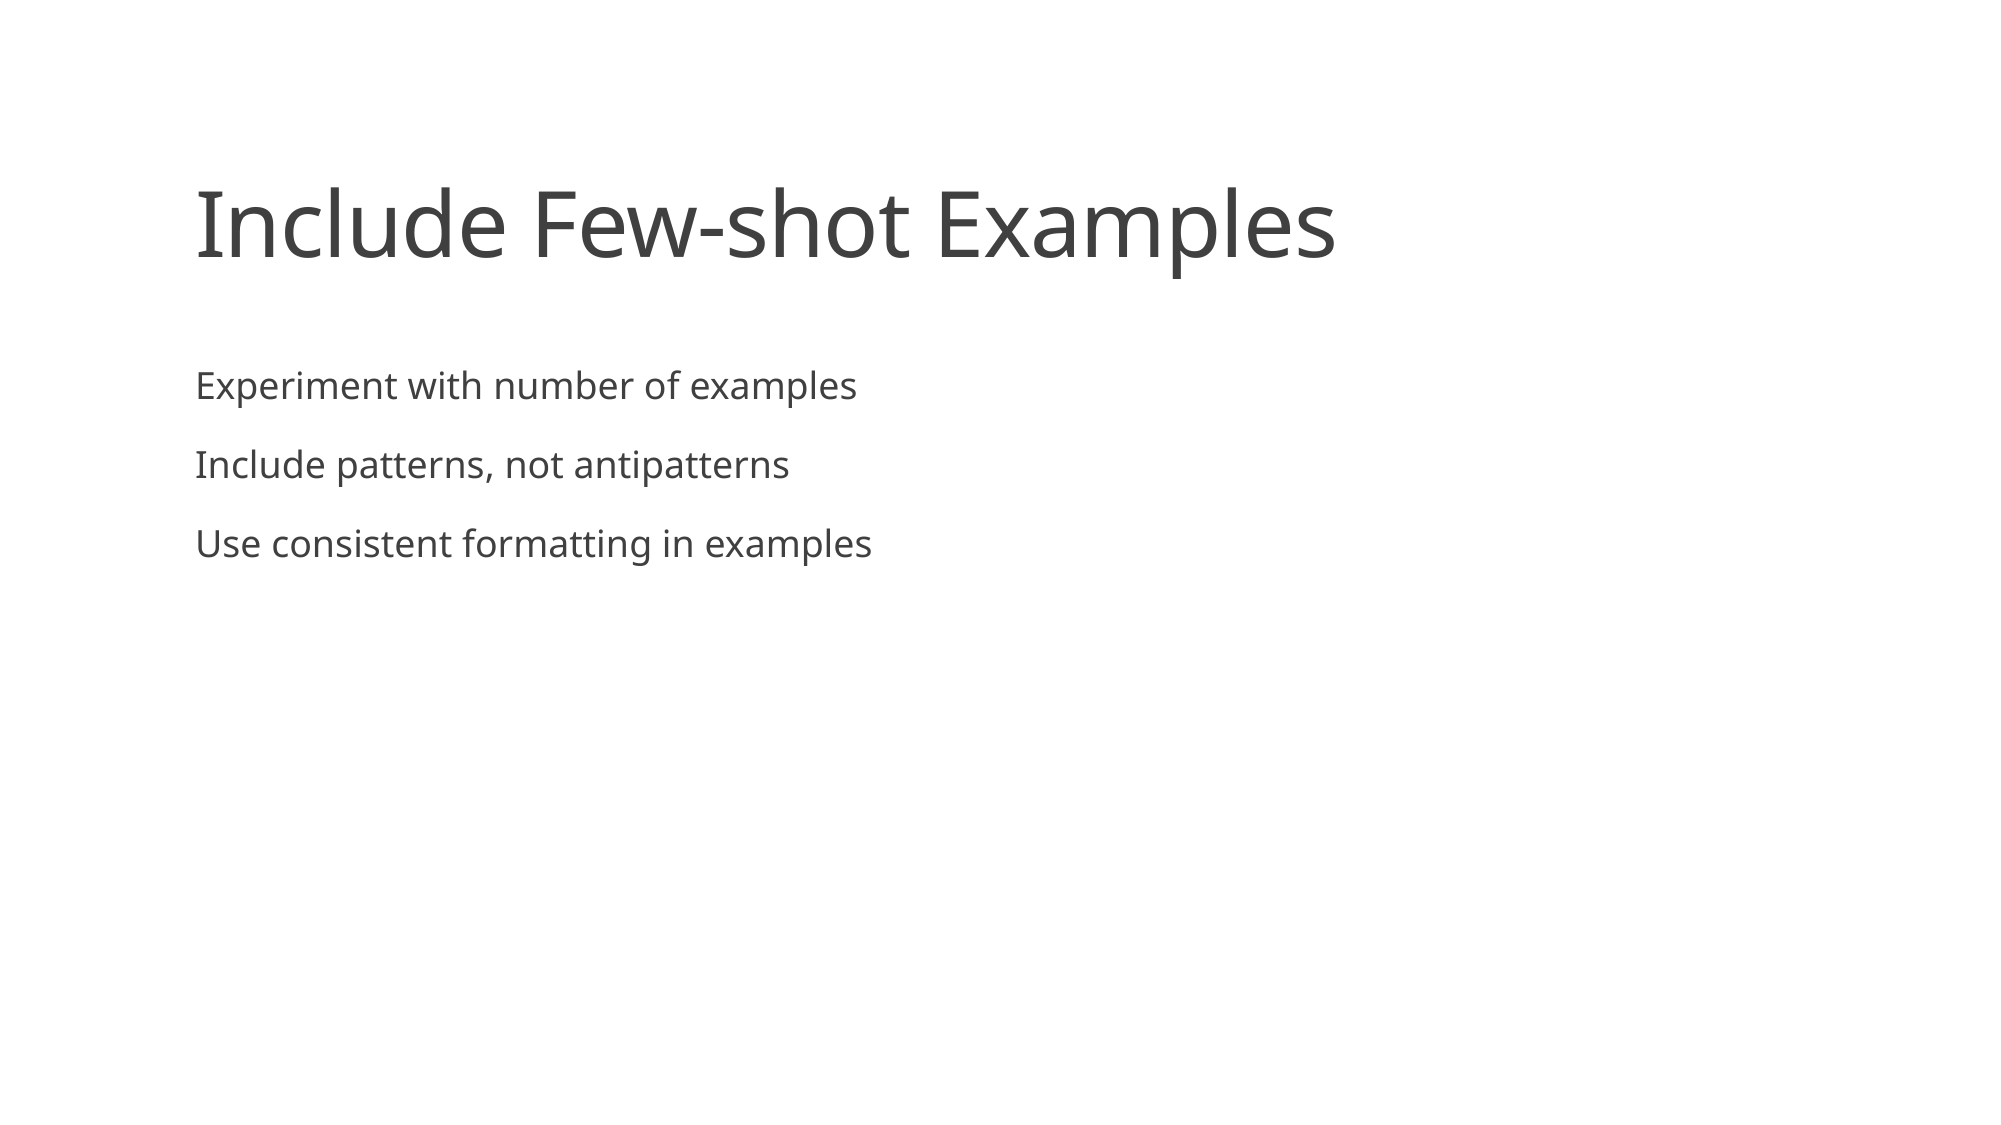

# Include Few-shot Examples
Experiment with number of examples
Include patterns, not antipatterns
Use consistent formatting in examples